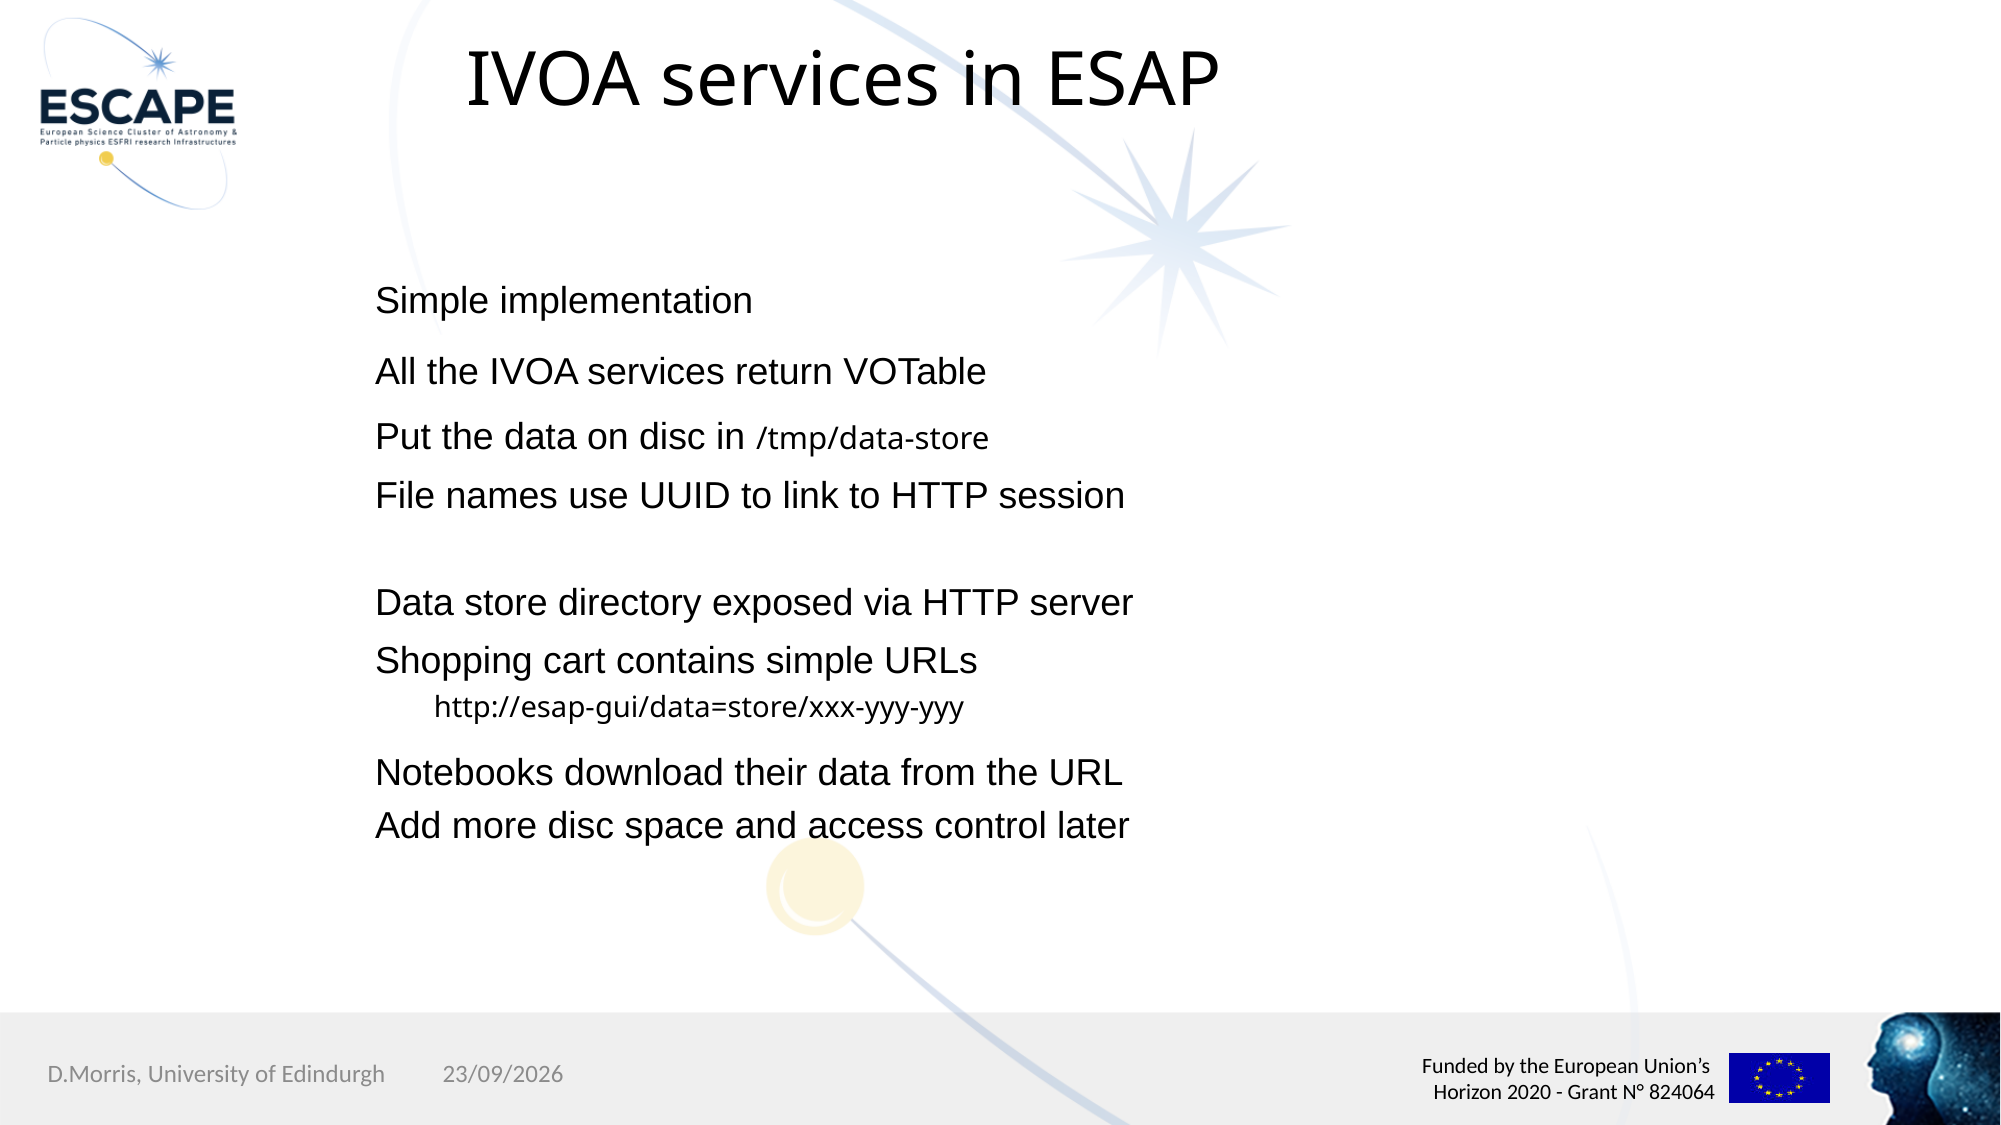

# IVOA services in ESAP
Simple implementation
All the IVOA services return VOTable
Put the data on disc in /tmp/data-store
File names use UUID to link to HTTP session
Data store directory exposed via HTTP server
Shopping cart contains simple URLs
http://esap-gui/data=store/xxx-yyy-yyy
Notebooks download their data from the URL
Add more disc space and access control later
D.Morris, University of Edindurgh